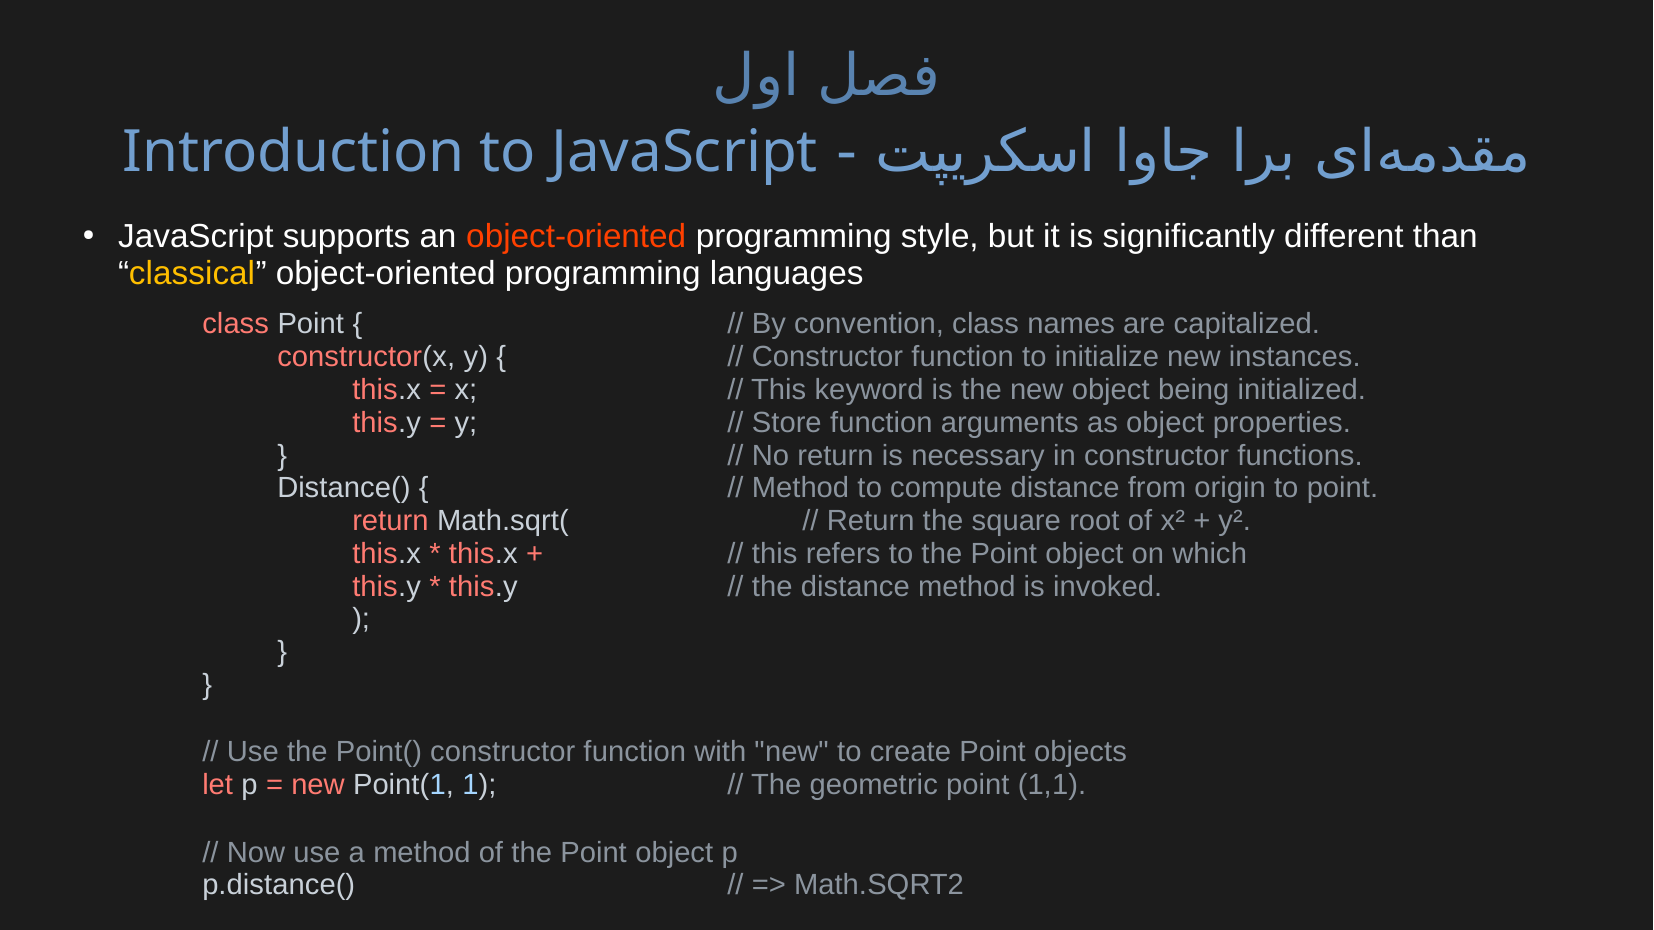

# فصل اول مقدمه‌ای برا جاوا اسکریپت - Introduction to JavaScript
JavaScript supports an object-oriented programming style, but it is significantly different than “classical” object-oriented programming languages
class Point {					// By convention, class names are capitalized.
	constructor(x, y) {			// Constructor function to initialize new instances.
		this.x = x;				// This keyword is the new object being initialized.
		this.y = y;				// Store function arguments as object properties.
	}						// No return is necessary in constructor functions.
	Distance() {				// Method to compute distance from origin to point.
		return Math.sqrt( 			// Return the square root of x² + y².
		this.x * this.x + 			// this refers to the Point object on which
		this.y * this.y			// the distance method is invoked.
		);
	}
}
// Use the Point() constructor function with "new" to create Point objects
let p = new Point(1, 1);				// The geometric point (1,1).
// Now use a method of the Point object p
p.distance()					// => Math.SQRT2